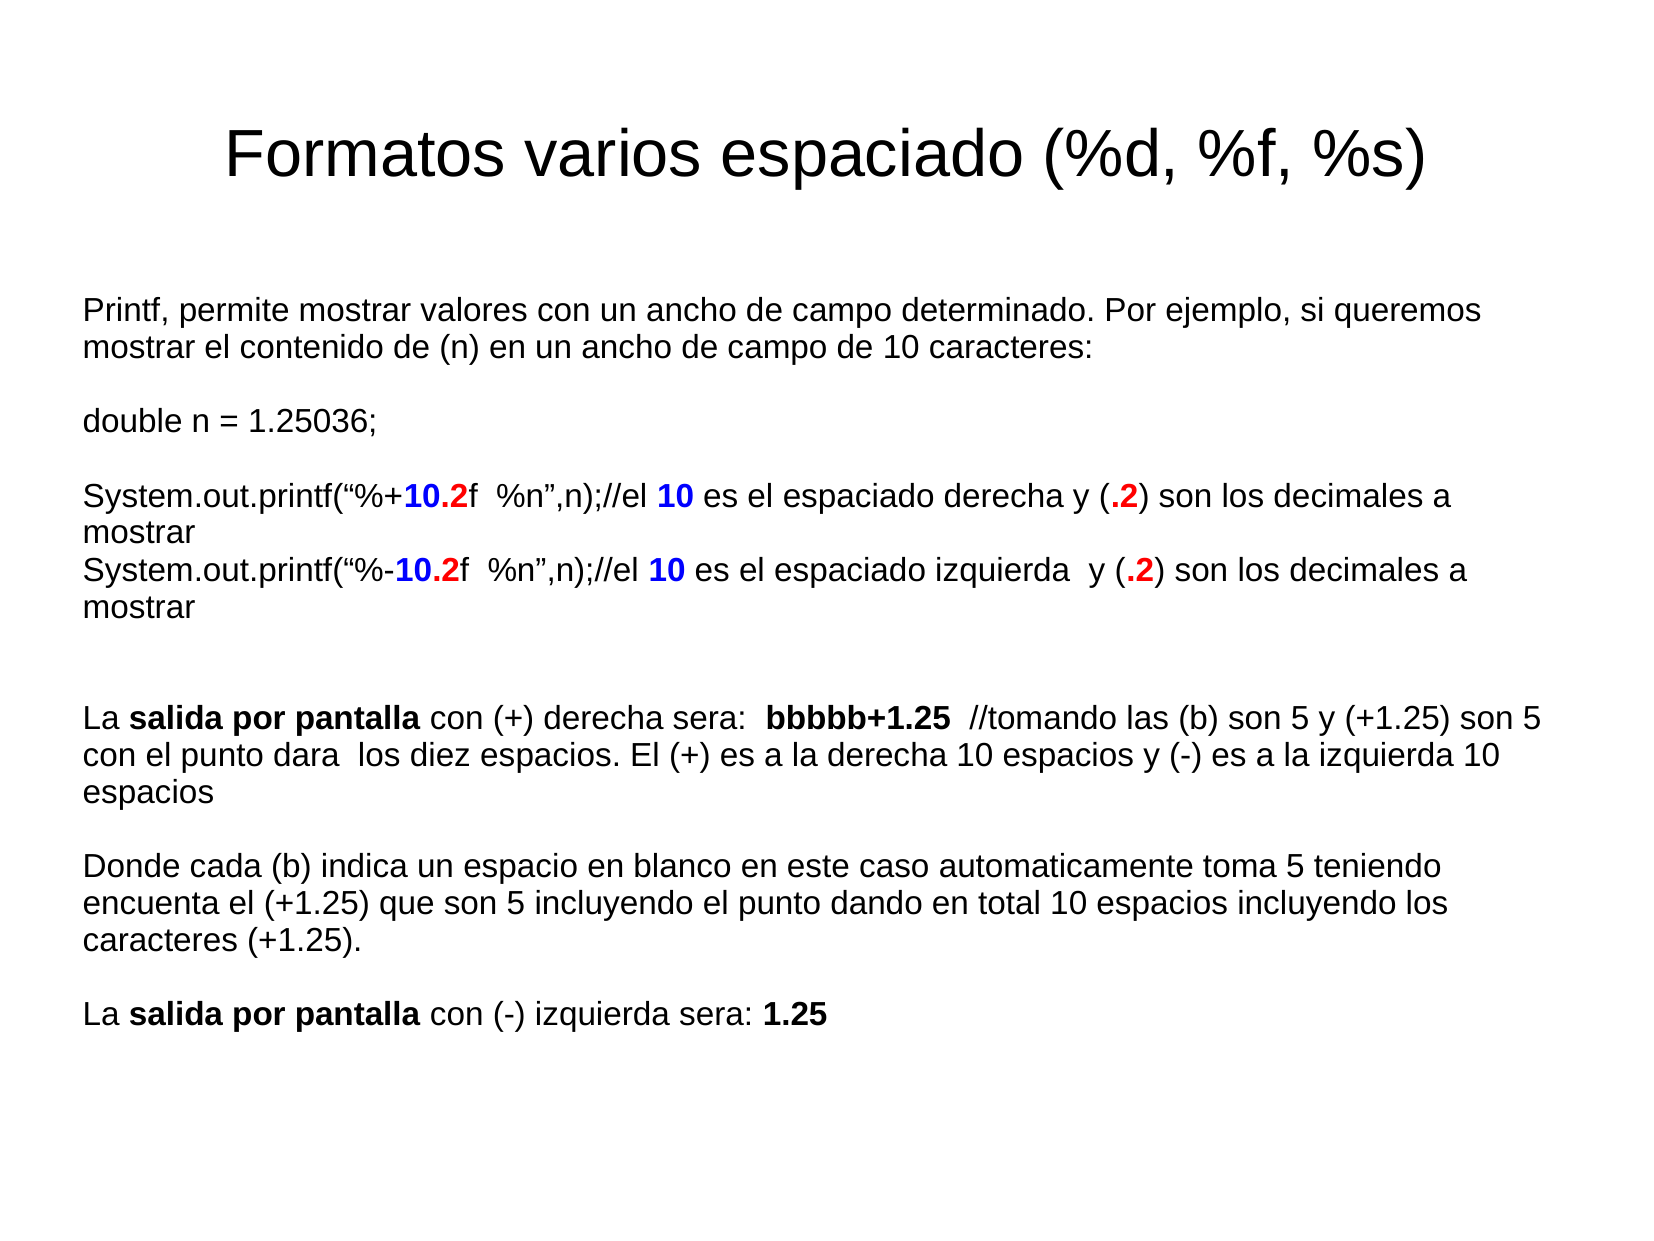

# Formatos varios espaciado (%d, %f, %s)
Printf, permite mostrar valores con un ancho de campo determinado. Por ejemplo, si queremos mostrar el contenido de (n) en un ancho de campo de 10 caracteres:
double n = 1.25036;
System.out.printf(“%+10.2f %n”,n);//el 10 es el espaciado derecha y (.2) son los decimales a mostrar
System.out.printf(“%-10.2f %n”,n);//el 10 es el espaciado izquierda y (.2) son los decimales a mostrar
La salida por pantalla con (+) derecha sera: bbbbb+1.25 //tomando las (b) son 5 y (+1.25) son 5 con el punto dara los diez espacios. El (+) es a la derecha 10 espacios y (-) es a la izquierda 10 espacios
Donde cada (b) indica un espacio en blanco en este caso automaticamente toma 5 teniendo encuenta el (+1.25) que son 5 incluyendo el punto dando en total 10 espacios incluyendo los caracteres (+1.25).
La salida por pantalla con (-) izquierda sera: 1.25